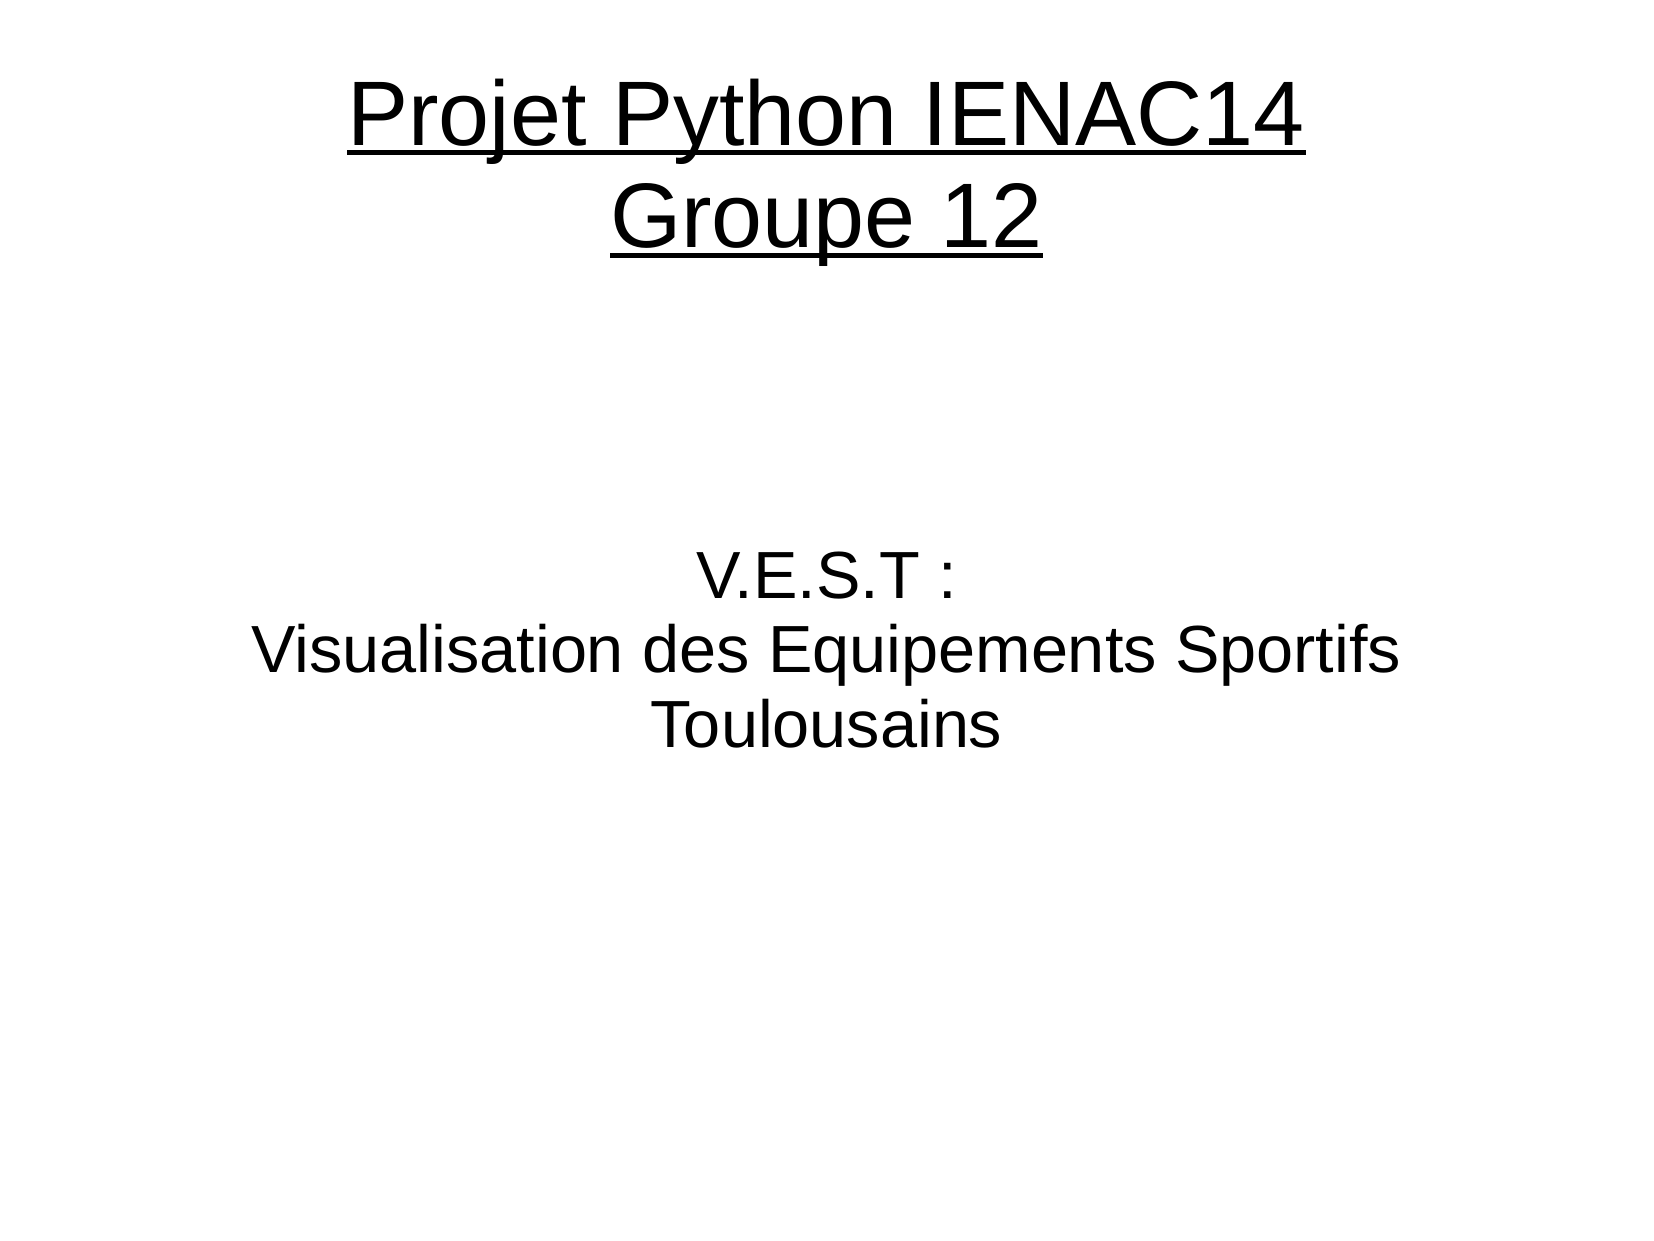

# Projet Python IENAC14 Groupe 12
V.E.S.T :
Visualisation des Equipements Sportifs Toulousains